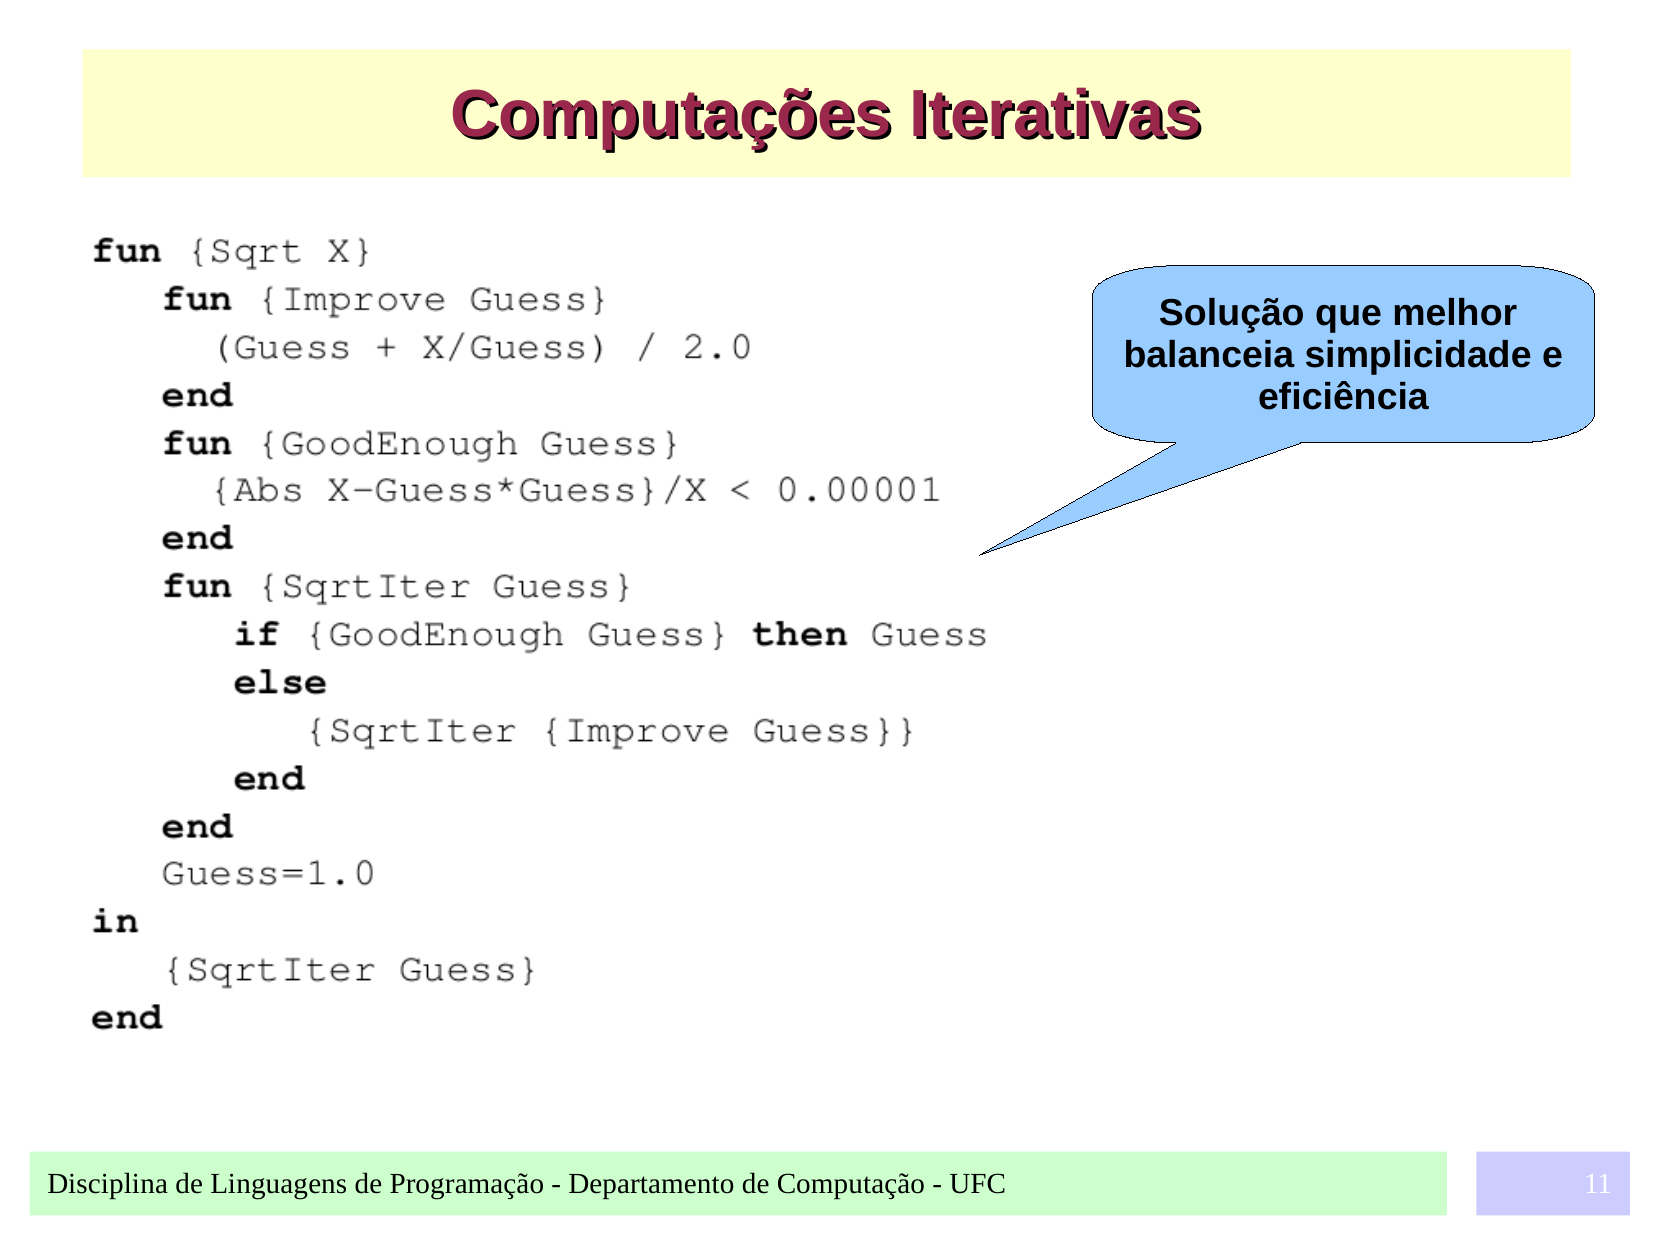

# Computações Iterativas
Solução que melhor
balanceia simplicidade e
eficiência
Disciplina de Linguagens de Programação - Departamento de Computação - UFC
11